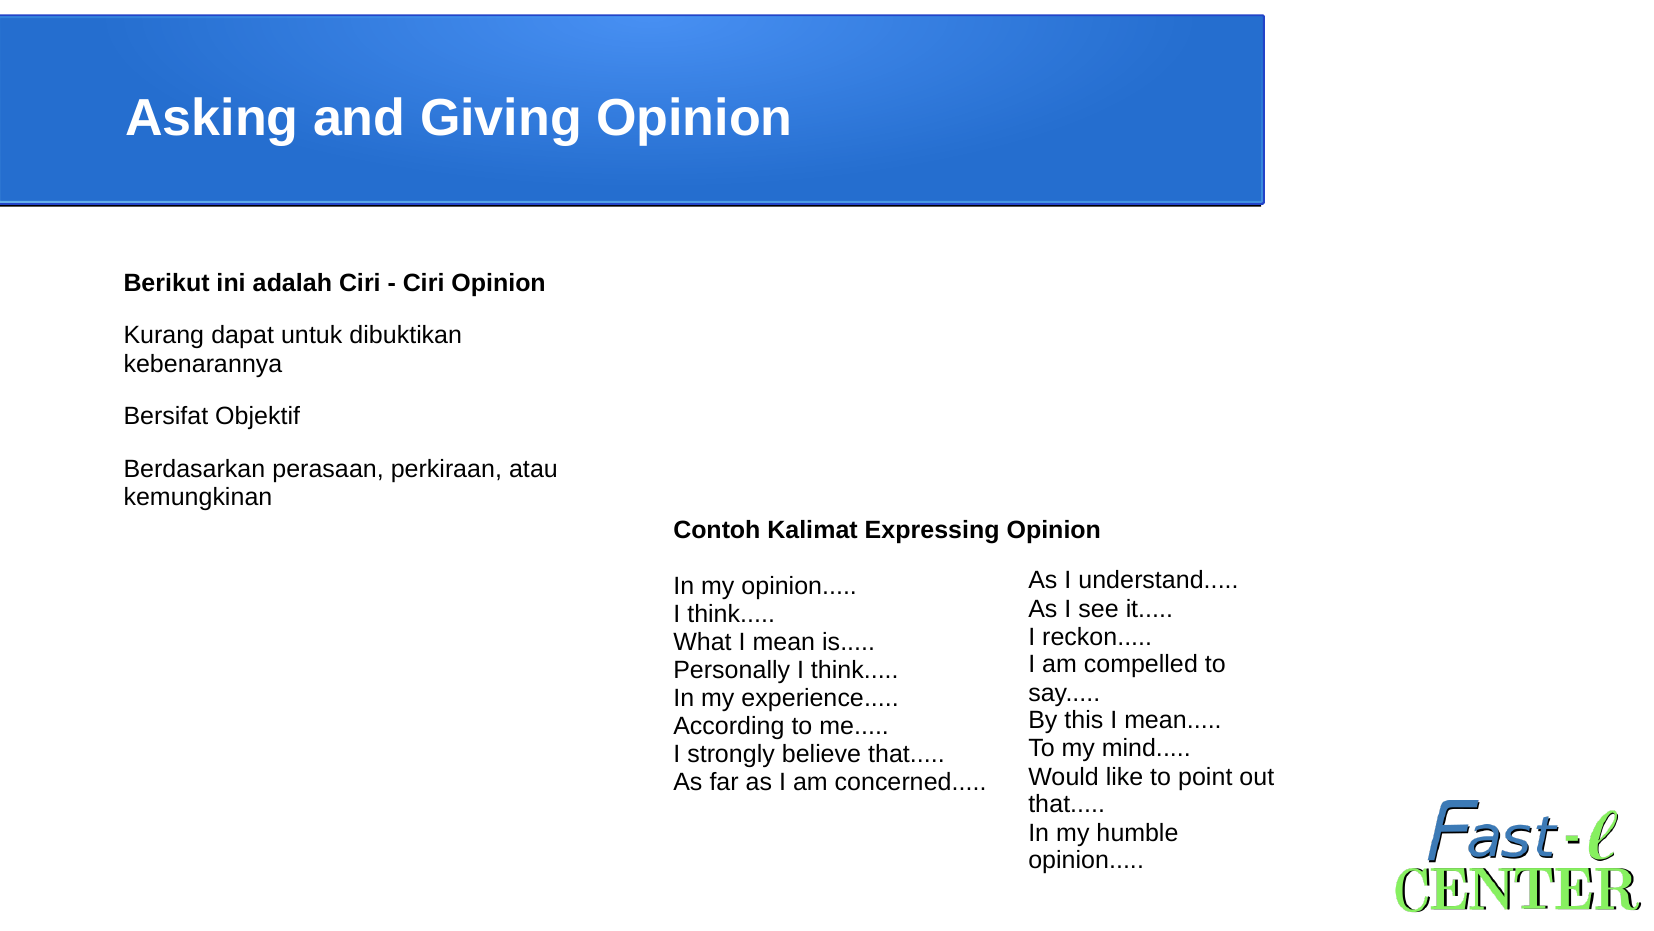

Asking and Giving Opinion
Berikut ini adalah Ciri - Ciri Opinion
Kurang dapat untuk dibuktikan kebenarannya
Bersifat Objektif
Berdasarkan perasaan, perkiraan, atau kemungkinan
Contoh Kalimat Expressing Opinion
In my opinion.....
I think.....
What I mean is.....
Personally I think.....
In my experience.....
According to me.....
I strongly believe that.....
As far as I am concerned.....
As I understand.....
As I see it.....
I reckon.....
I am compelled to say.....
By this I mean.....
To my mind.....
Would like to point out that.....
In my humble opinion.....